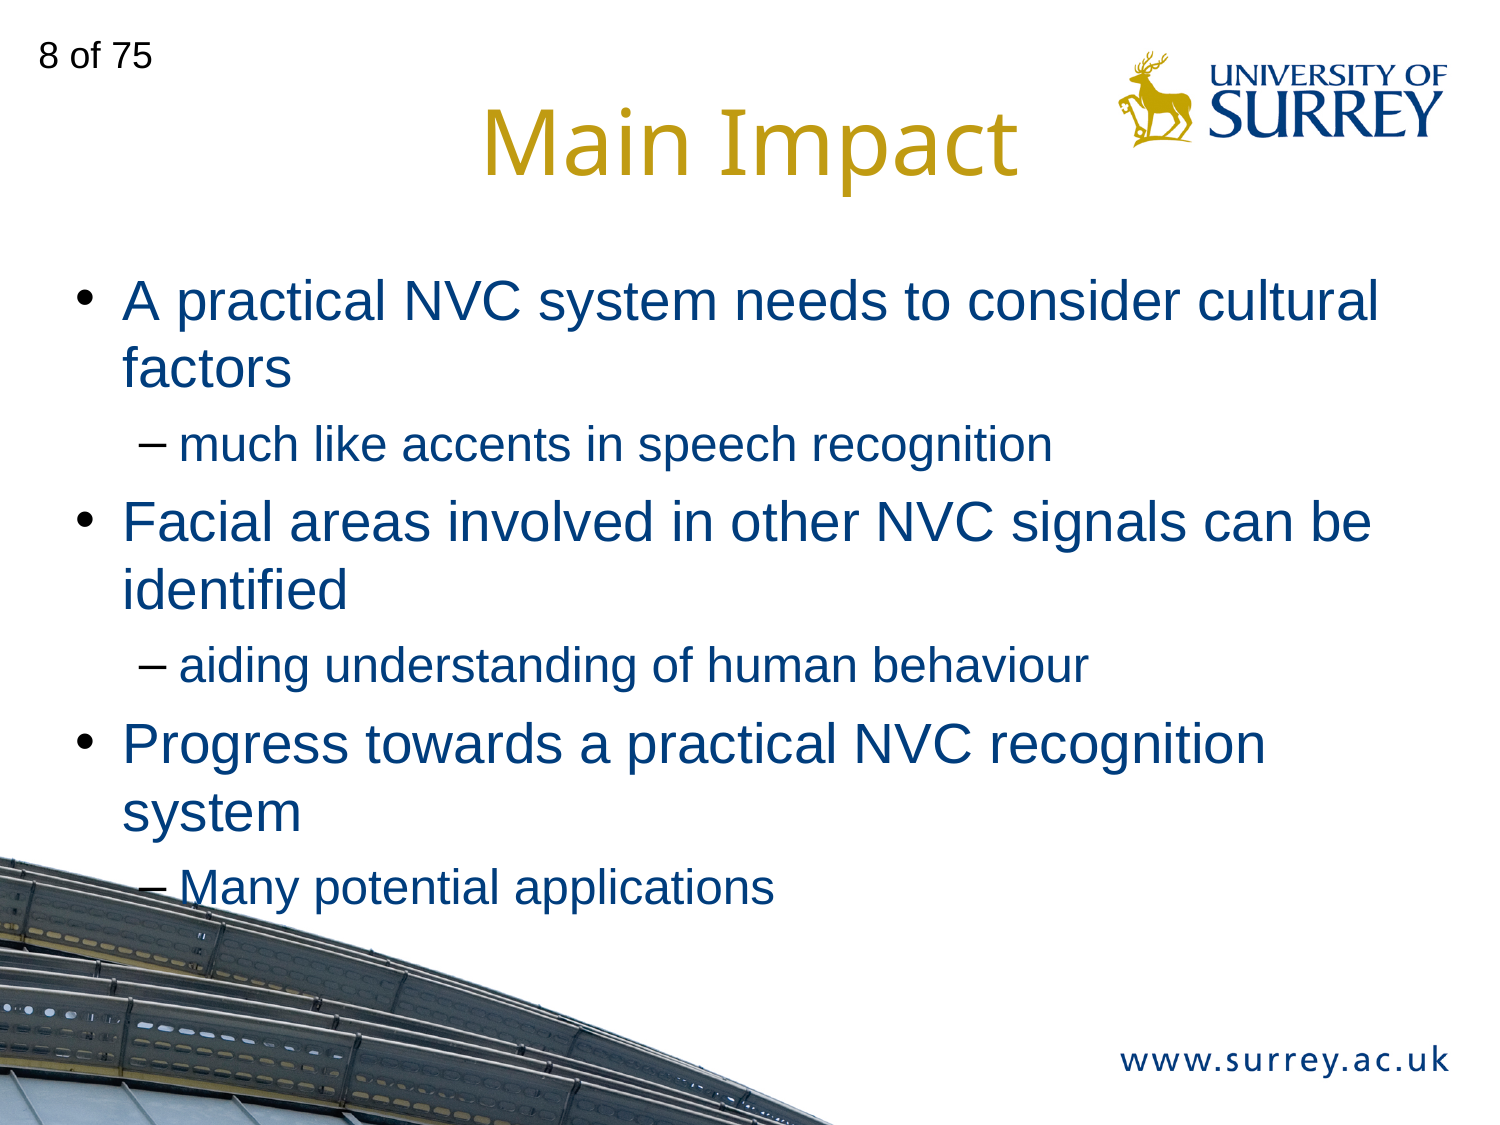

# Main Impact
A practical NVC system needs to consider cultural factors
much like accents in speech recognition
Facial areas involved in other NVC signals can be identified
aiding understanding of human behaviour
Progress towards a practical NVC recognition system
Many potential applications